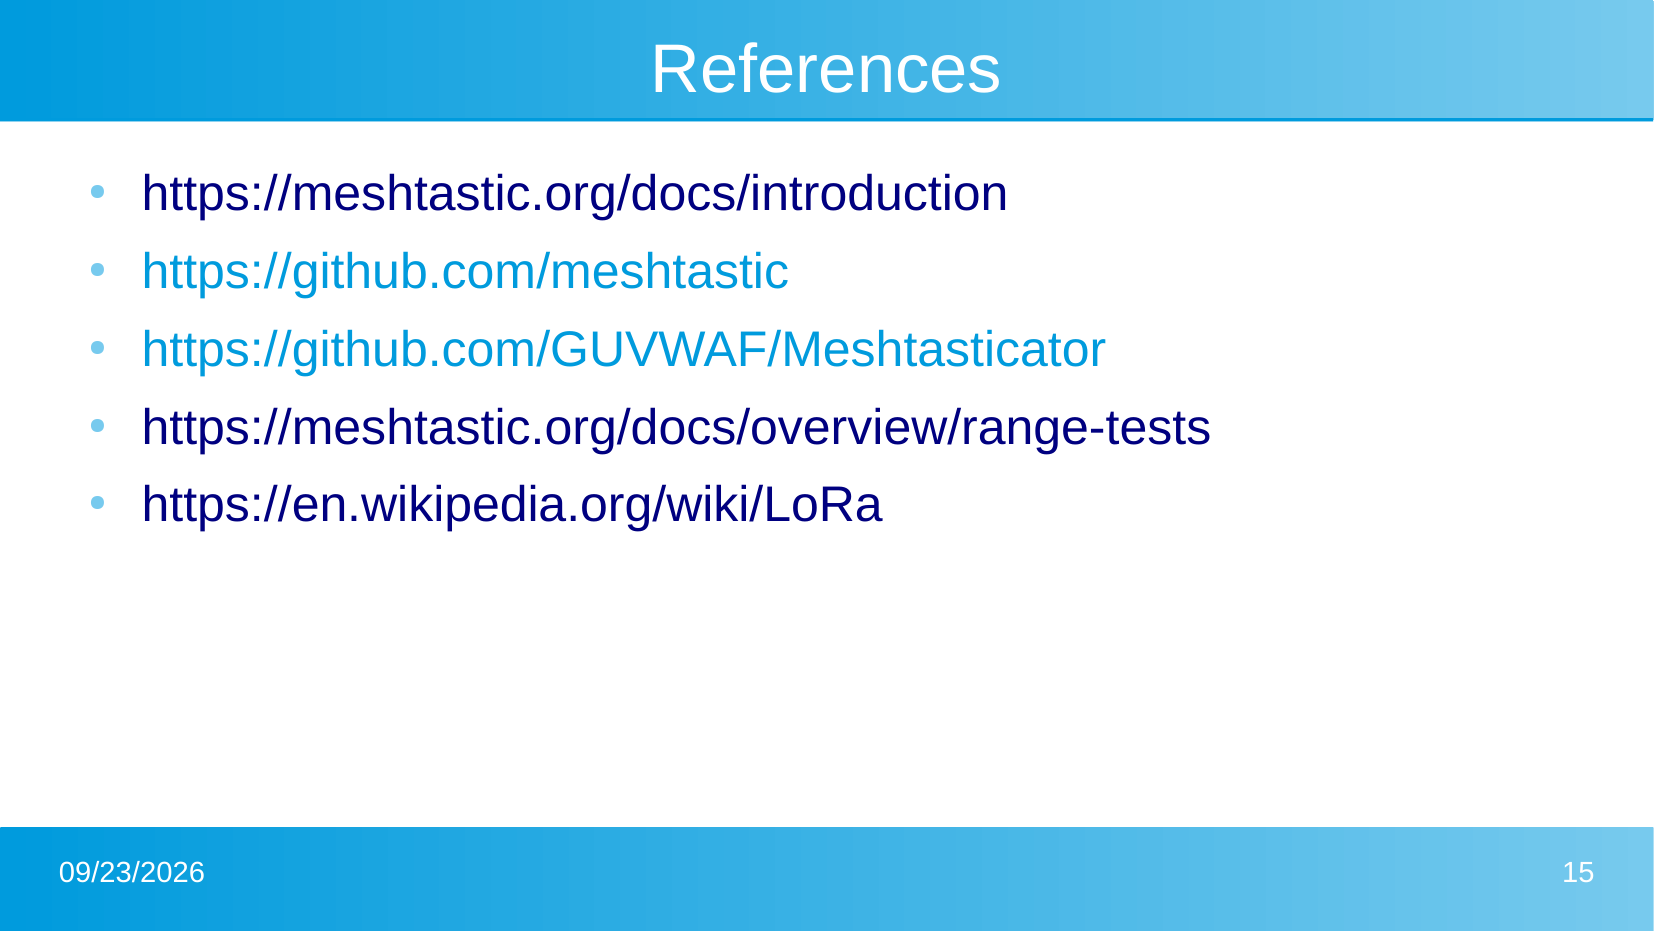

# References
https://meshtastic.org/docs/introduction
https://github.com/meshtastic
https://github.com/GUVWAF/Meshtasticator
https://meshtastic.org/docs/overview/range-tests
https://en.wikipedia.org/wiki/LoRa
15